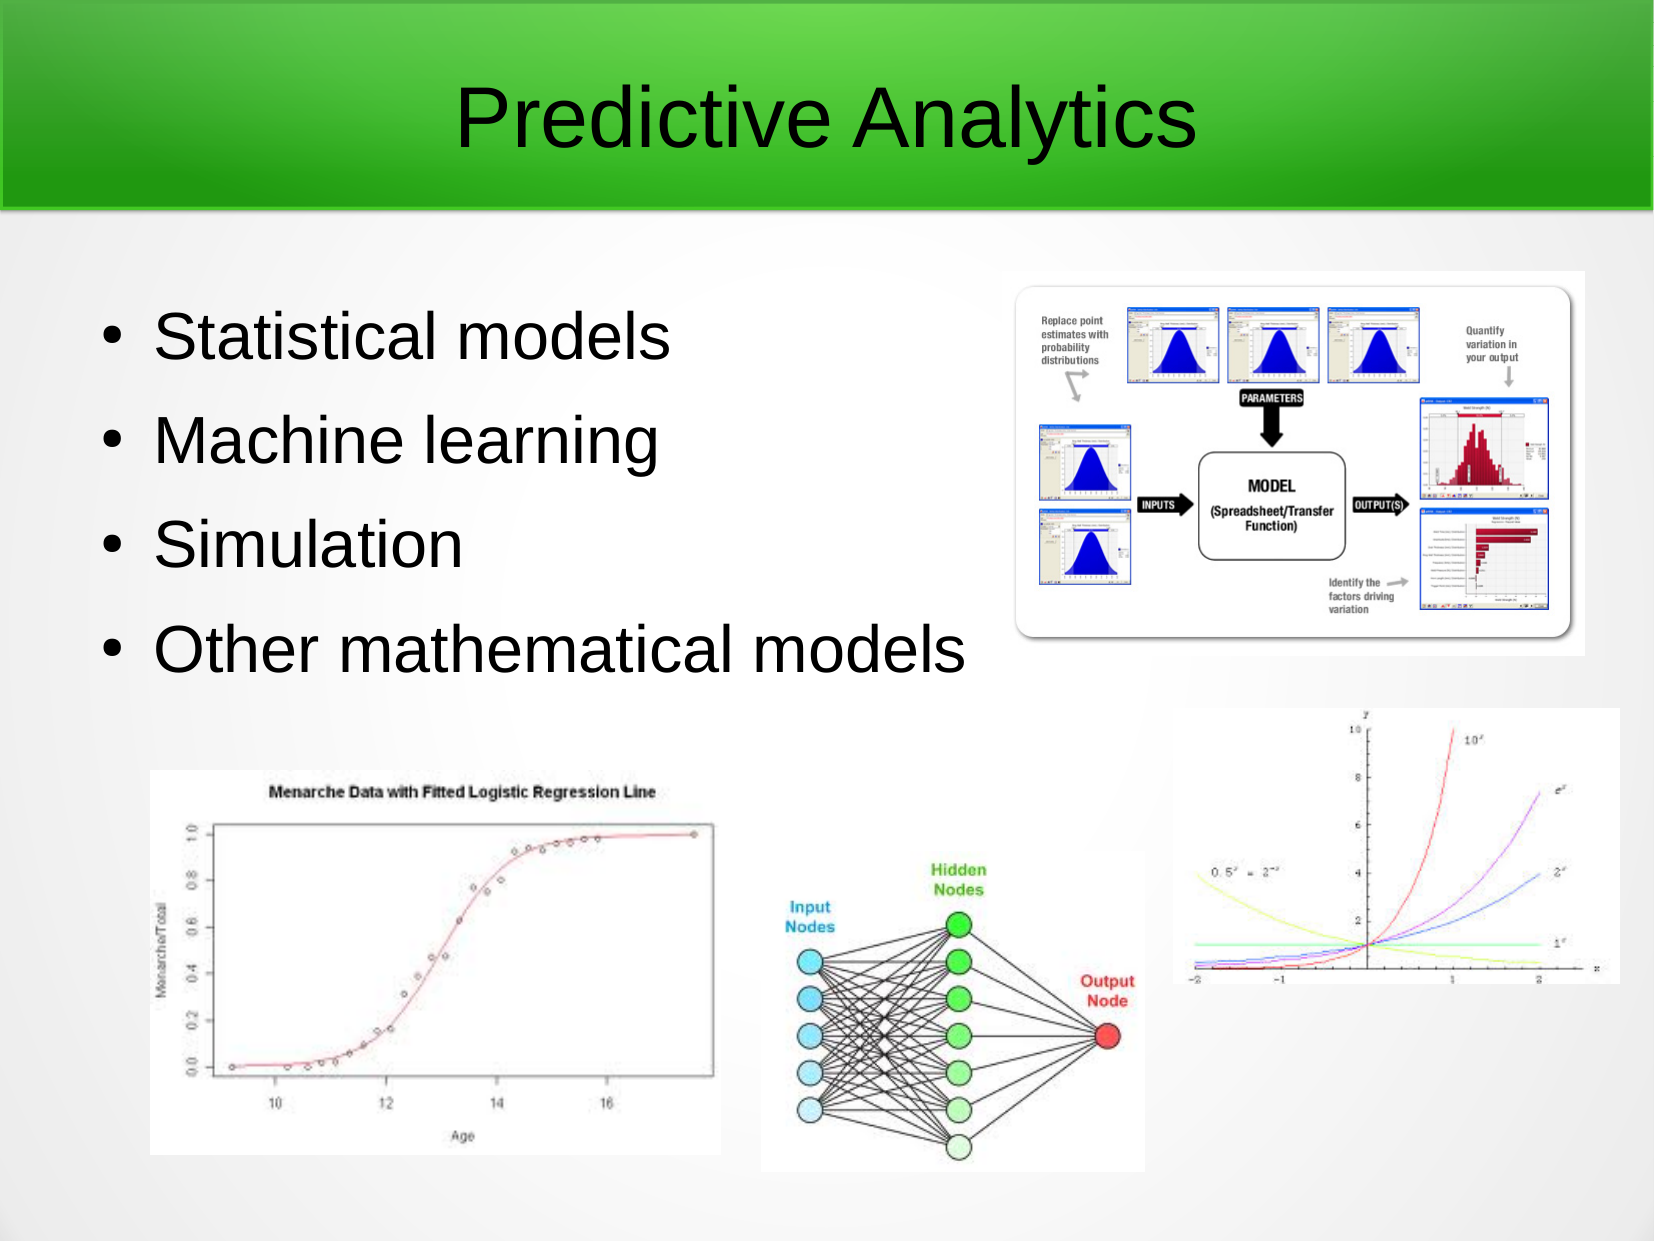

# Predictive Analytics
Statistical models
Machine learning
Simulation
Other mathematical models